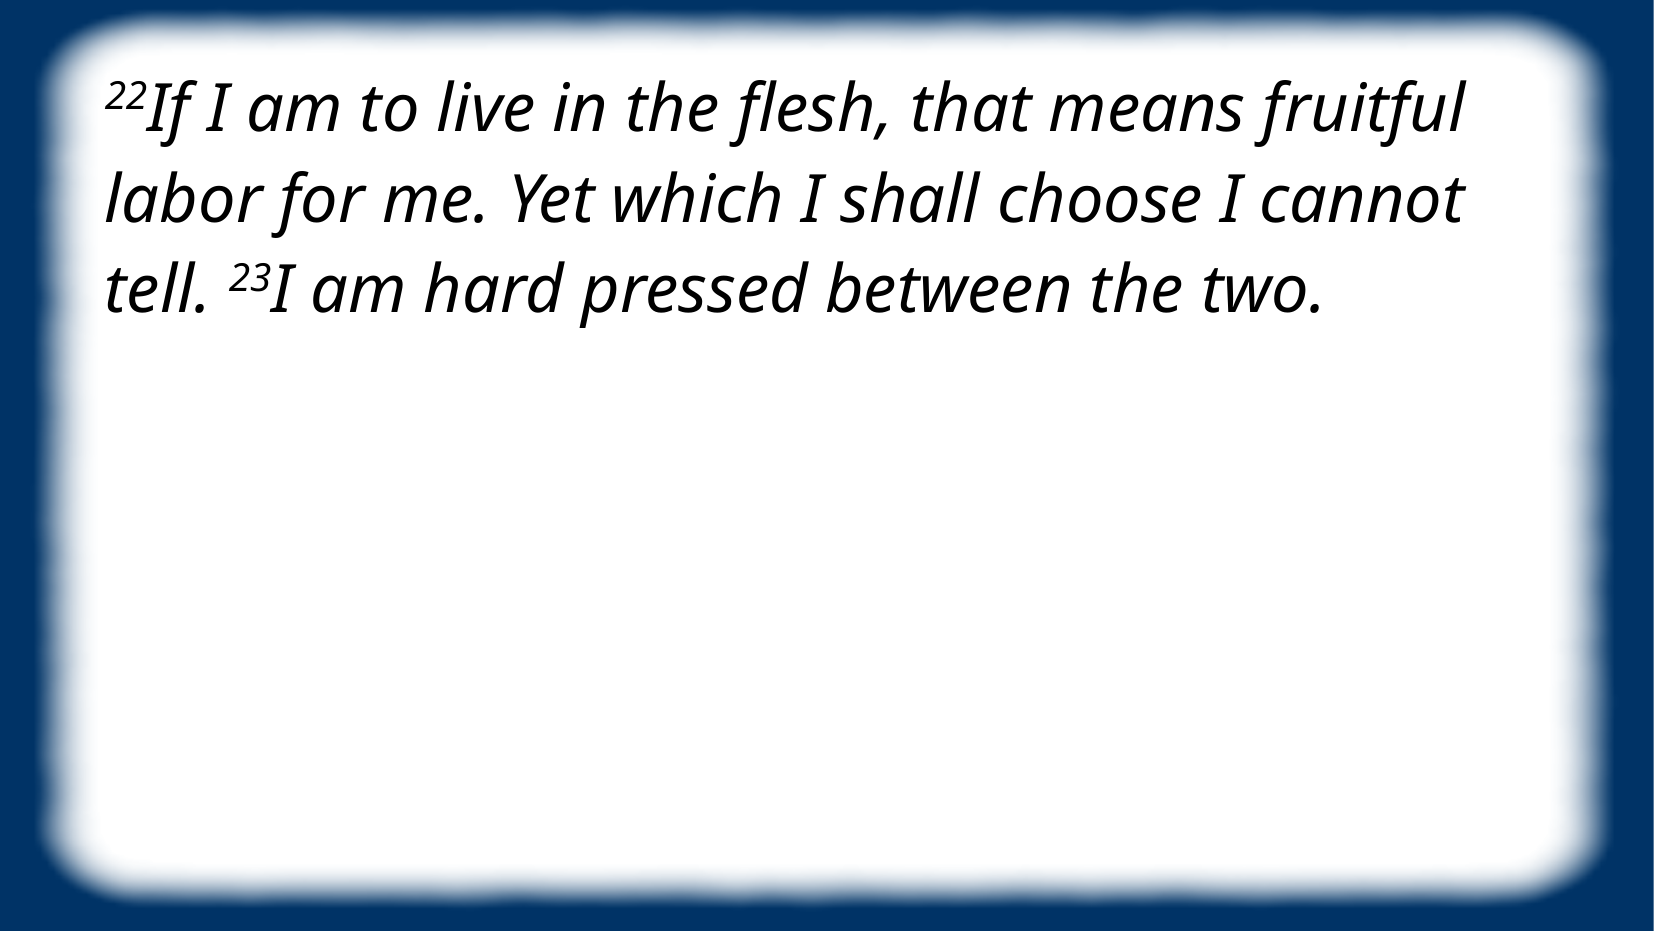

22If I am to live in the flesh, that means fruitful labor for me. Yet which I shall choose I cannot tell. 23I am hard pressed between the two.